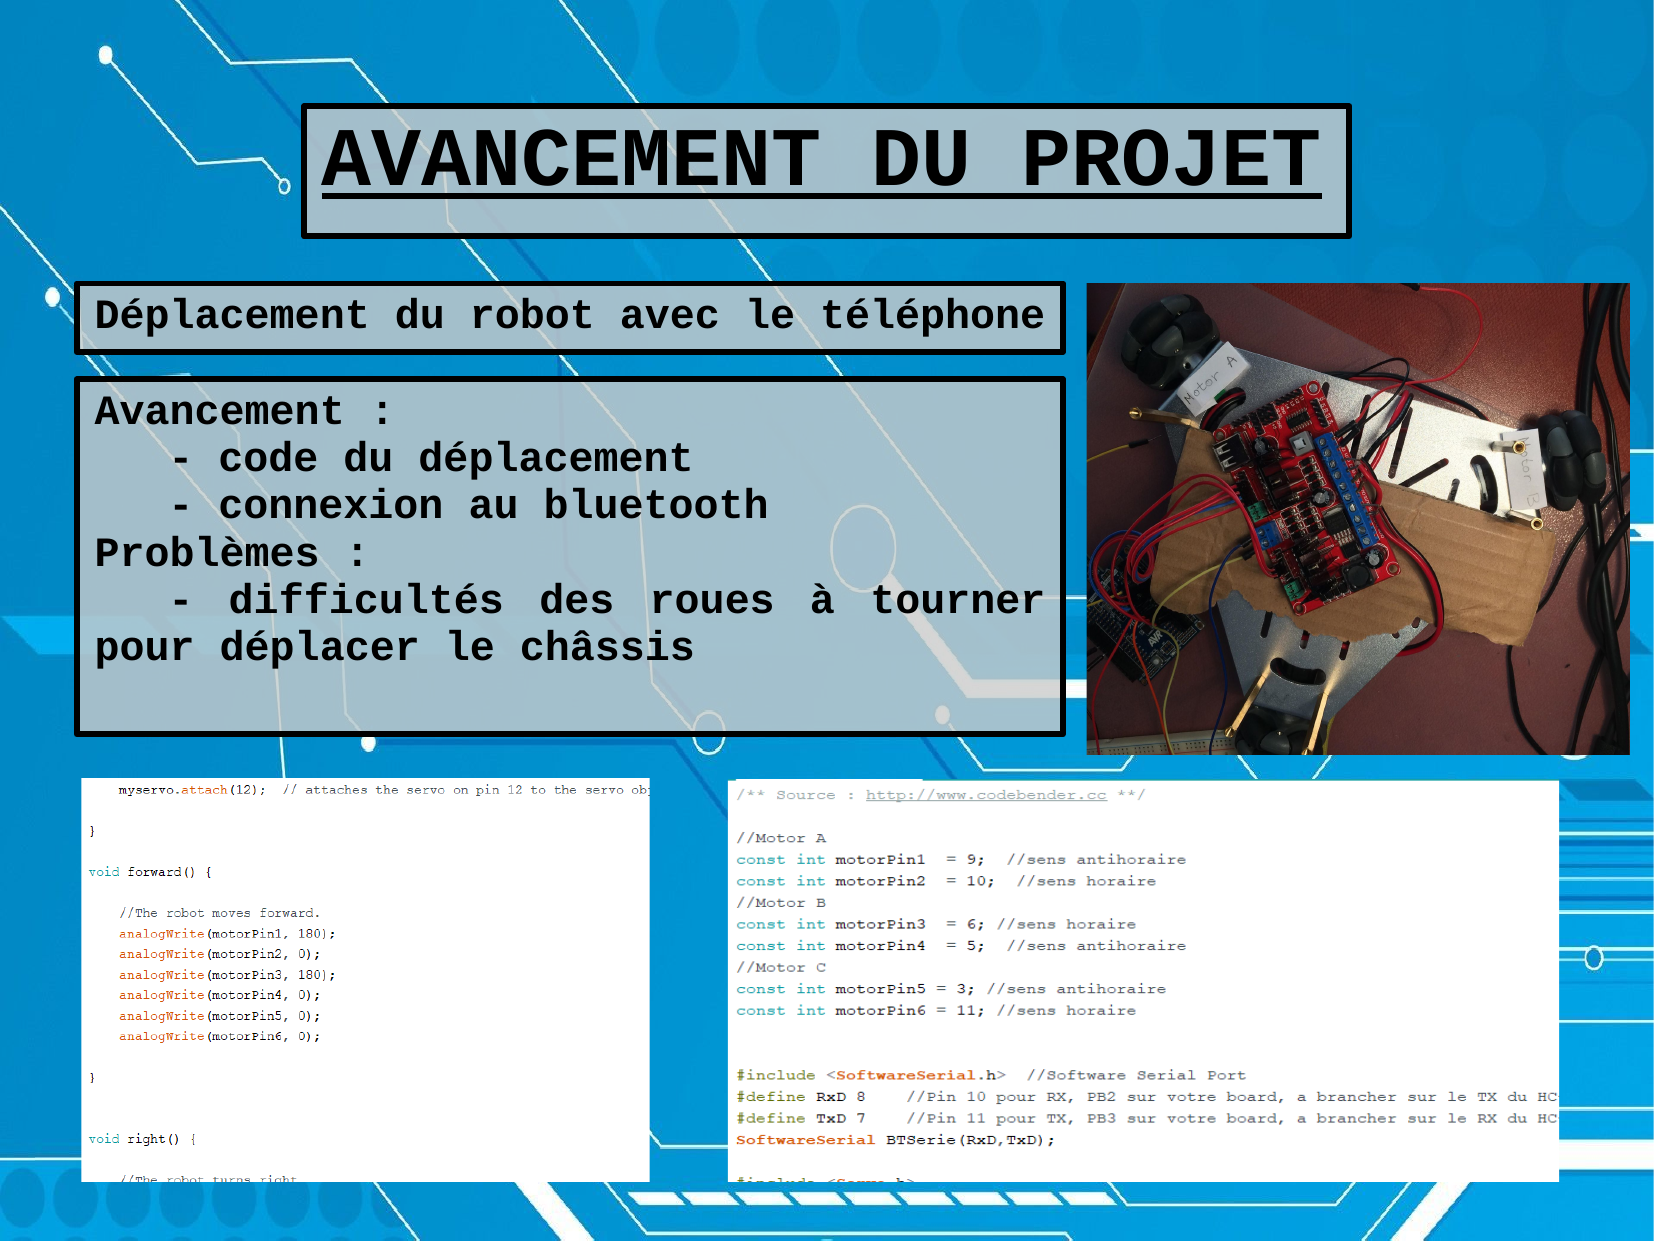

AVANCEMENT DU PROJET
Déplacement du robot avec le téléphone
Avancement :
	- code du déplacement
	- connexion au bluetooth
Problèmes :
	- difficultés des roues à tourner pour déplacer le châssis